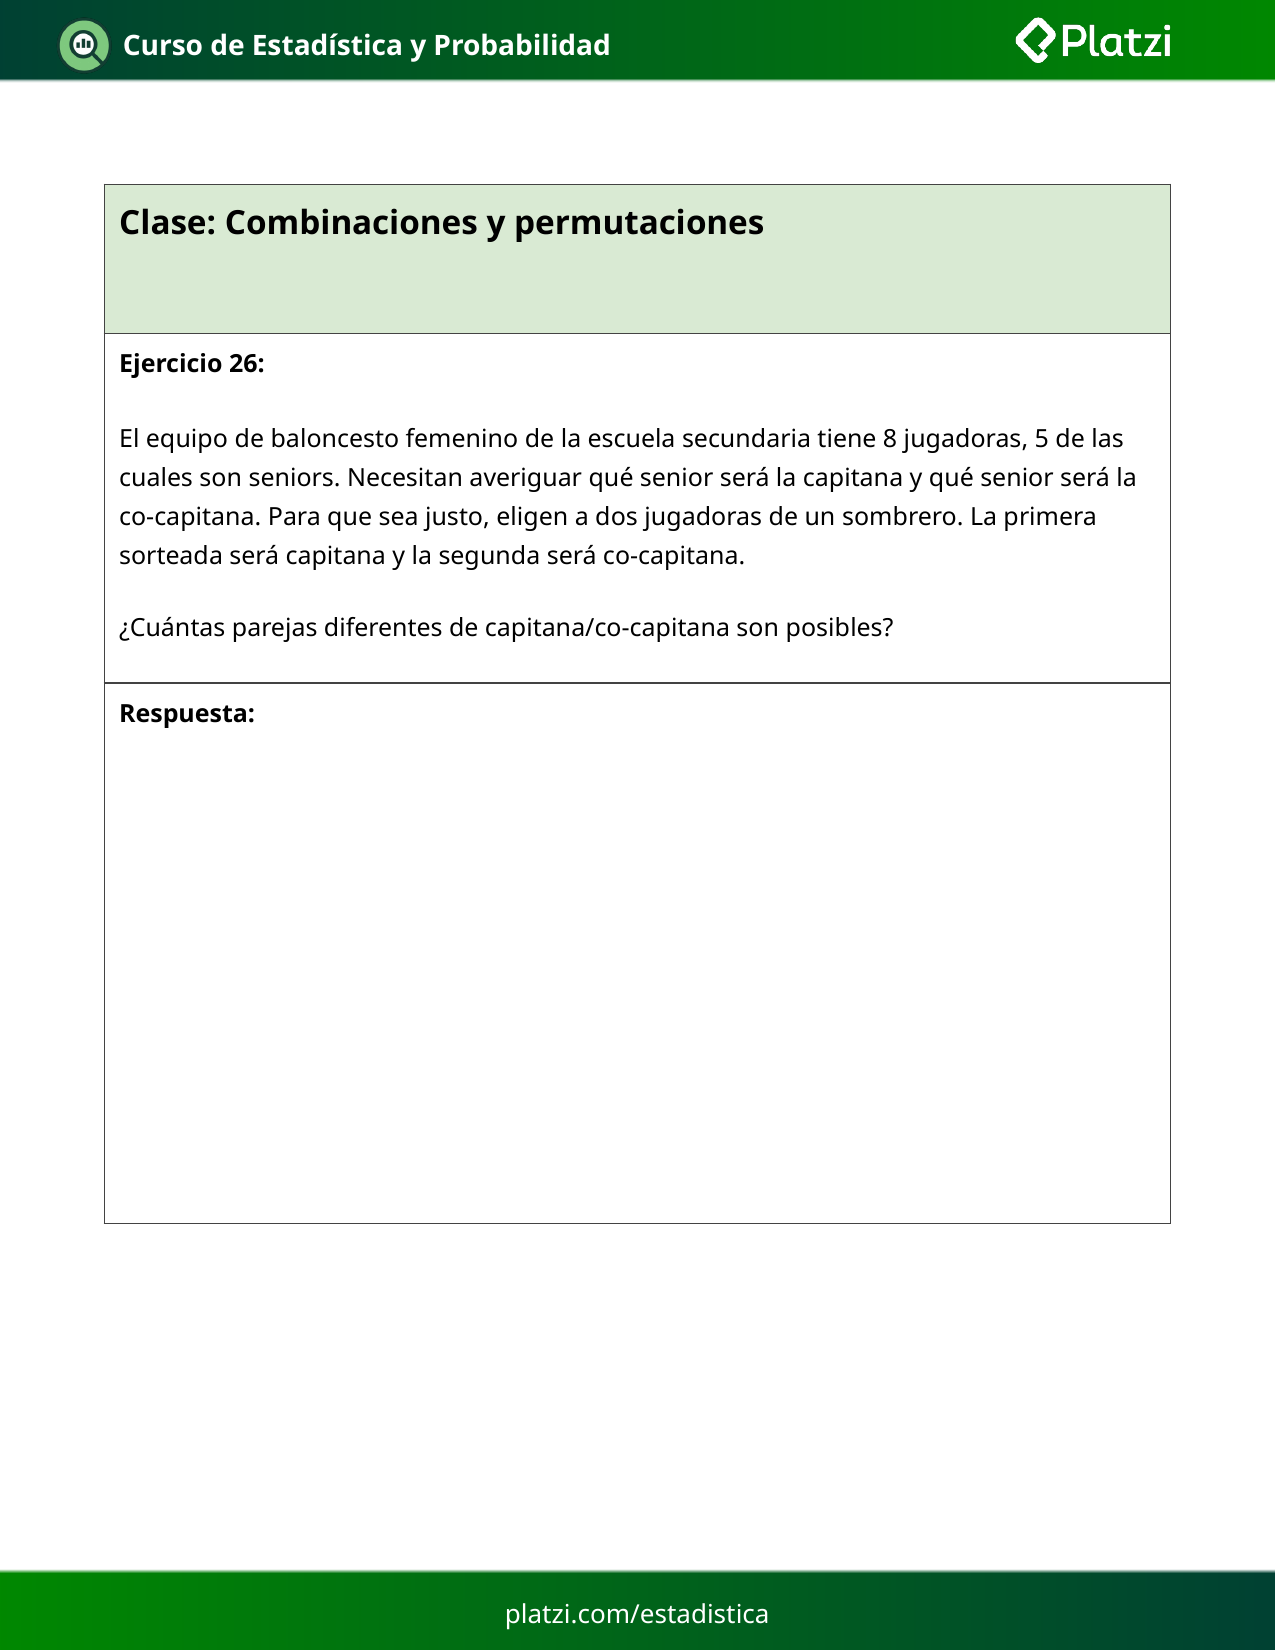

Curso de Estadística y Probabilidad
| Clase: Combinaciones y permutaciones |
| --- |
| Ejercicio 26: El equipo de baloncesto femenino de la escuela secundaria tiene 8 jugadoras, 5 de las cuales son seniors. Necesitan averiguar qué senior será la capitana y qué senior será la co-capitana. Para que sea justo, eligen a dos jugadoras de un sombrero. La primera sorteada será capitana y la segunda será co-capitana. ¿Cuántas parejas diferentes de capitana/co-capitana son posibles? |
| Respuesta: |
# platzi.com/estadistica